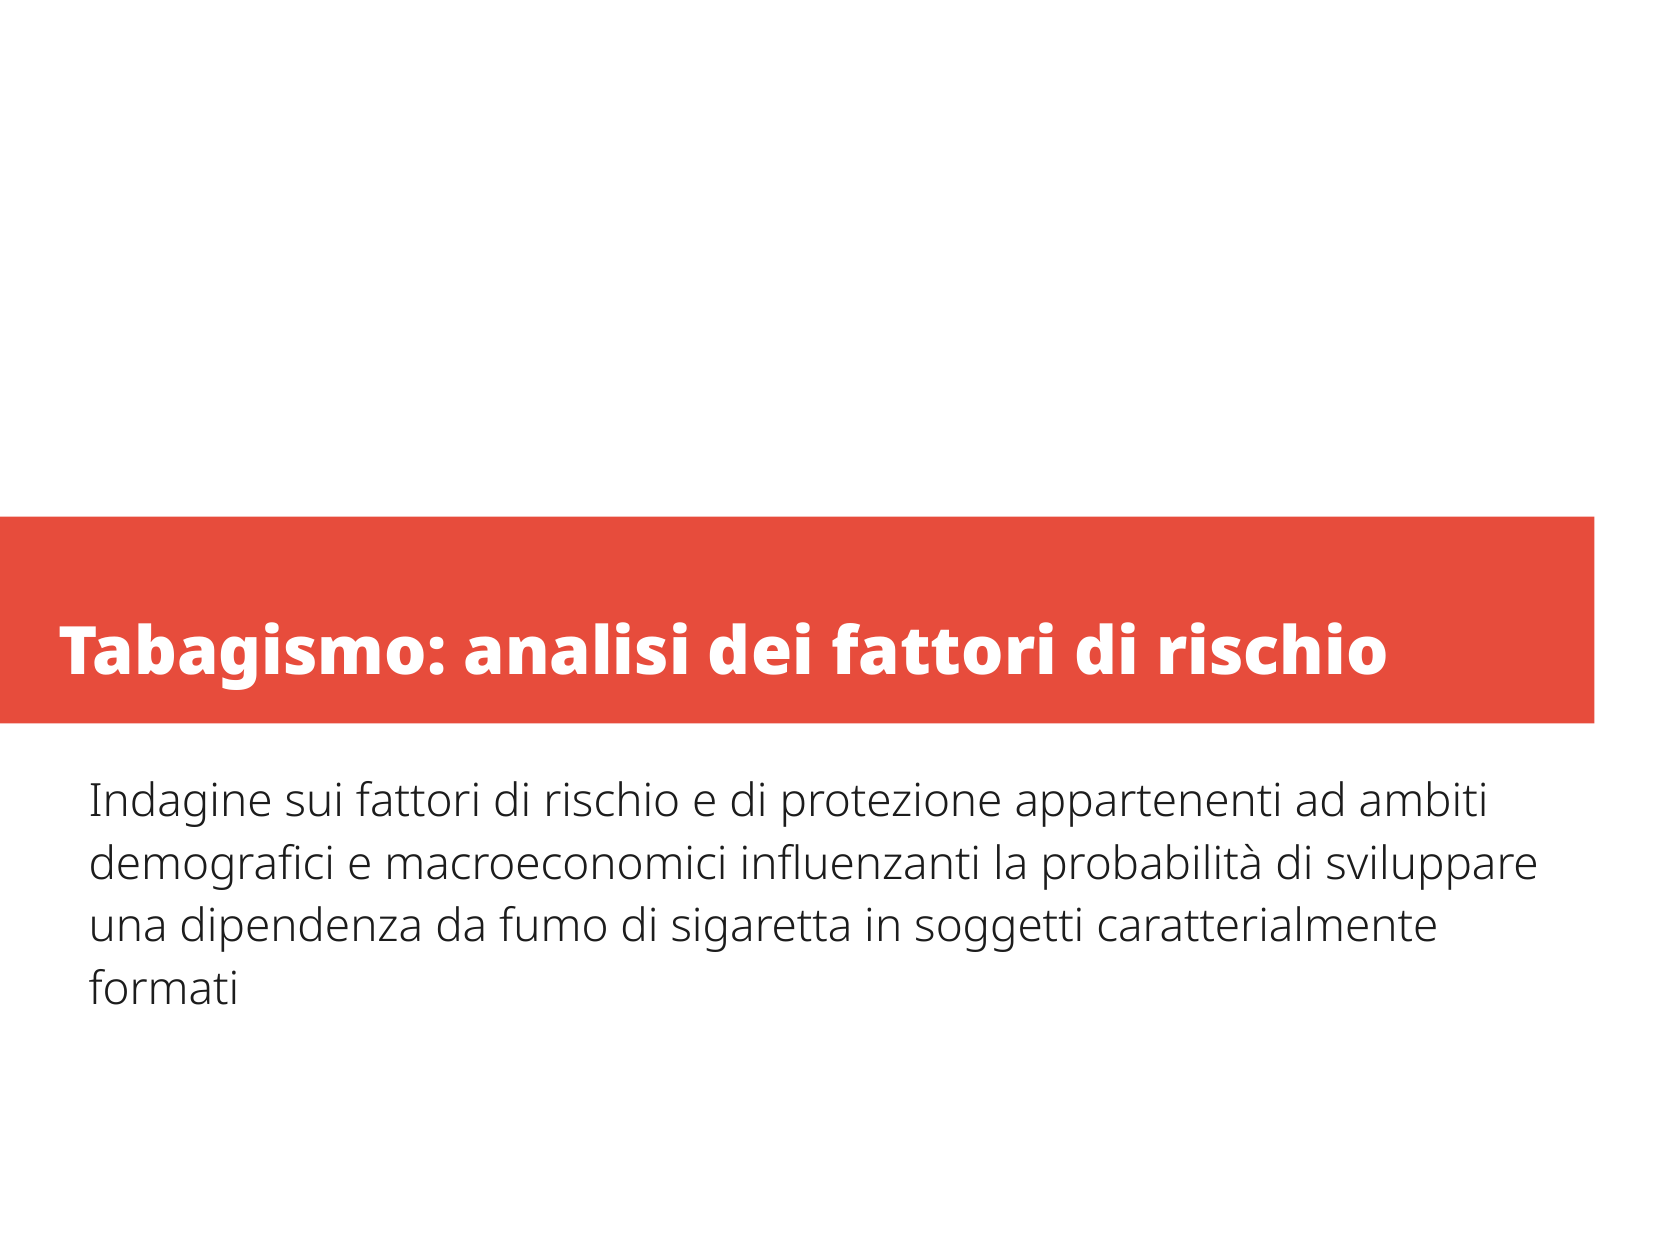

# Tabagismo: analisi dei fattori di rischio
Indagine sui fattori di rischio e di protezione appartenenti ad ambiti demografici e macroeconomici influenzanti la probabilità di sviluppare una dipendenza da fumo di sigaretta in soggetti caratterialmente formati